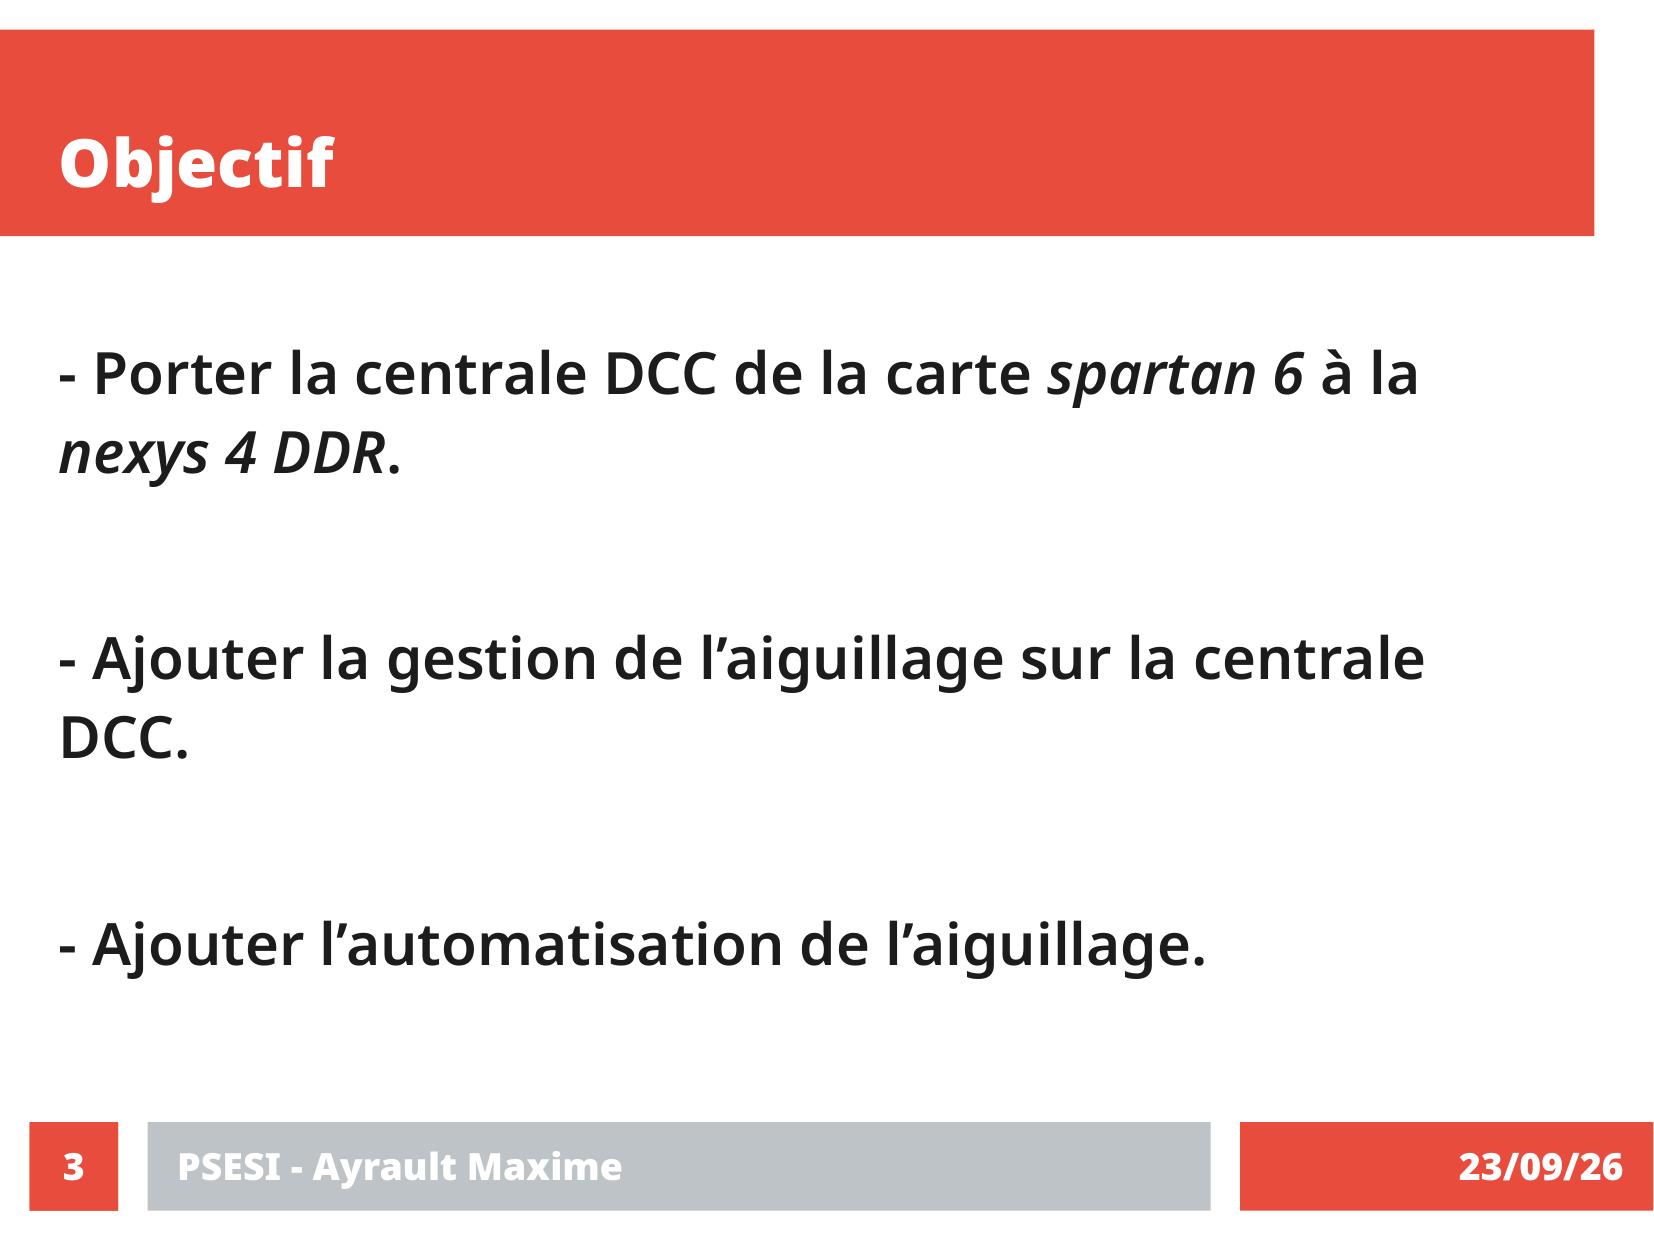

# Objectif
- Porter la centrale DCC de la carte spartan 6 à la nexys 4 DDR.
- Ajouter la gestion de l’aiguillage sur la centrale DCC.
- Ajouter l’automatisation de l’aiguillage.
3
PSESI - Ayrault Maxime